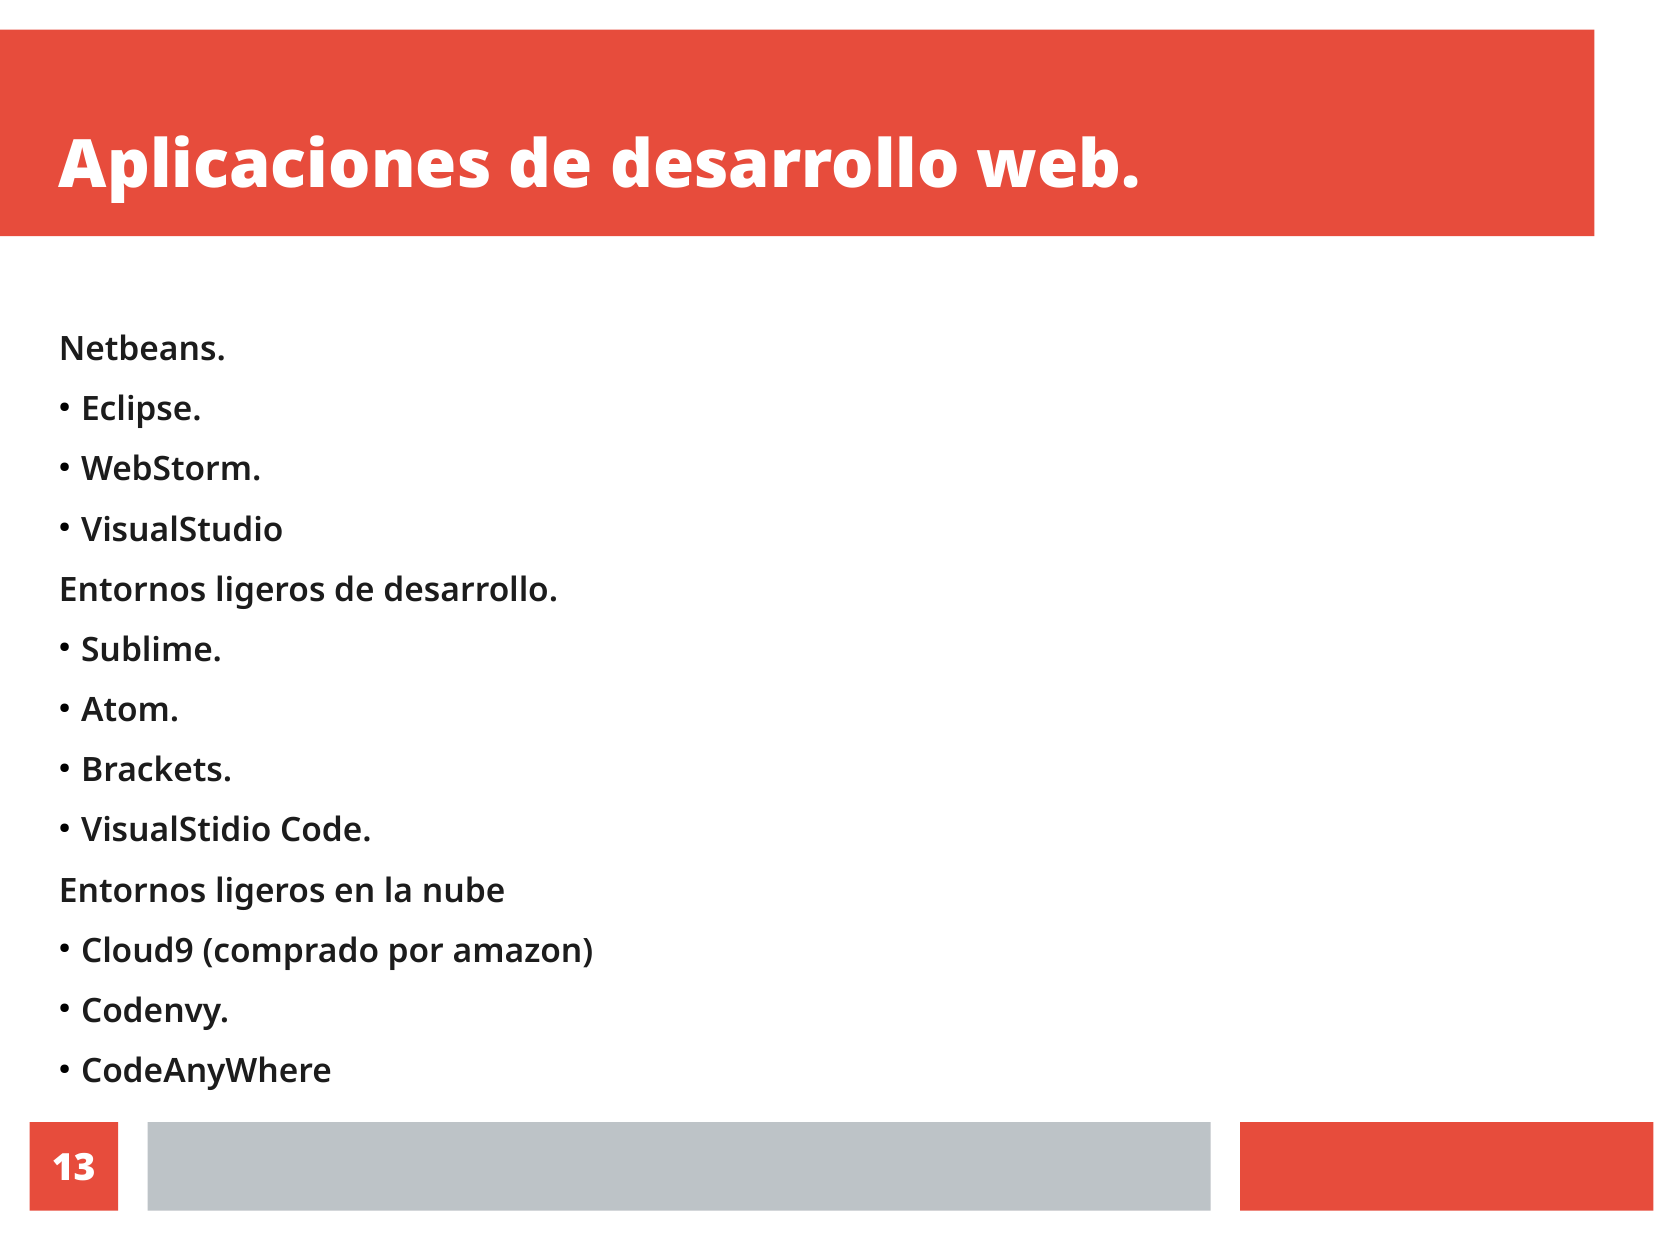

# Aplicaciones de desarrollo web.
Netbeans.
Eclipse.
WebStorm.
VisualStudio
Entornos ligeros de desarrollo.
Sublime.
Atom.
Brackets.
VisualStidio Code.
Entornos ligeros en la nube
Cloud9 (comprado por amazon)
Codenvy.
CodeAnyWhere
13